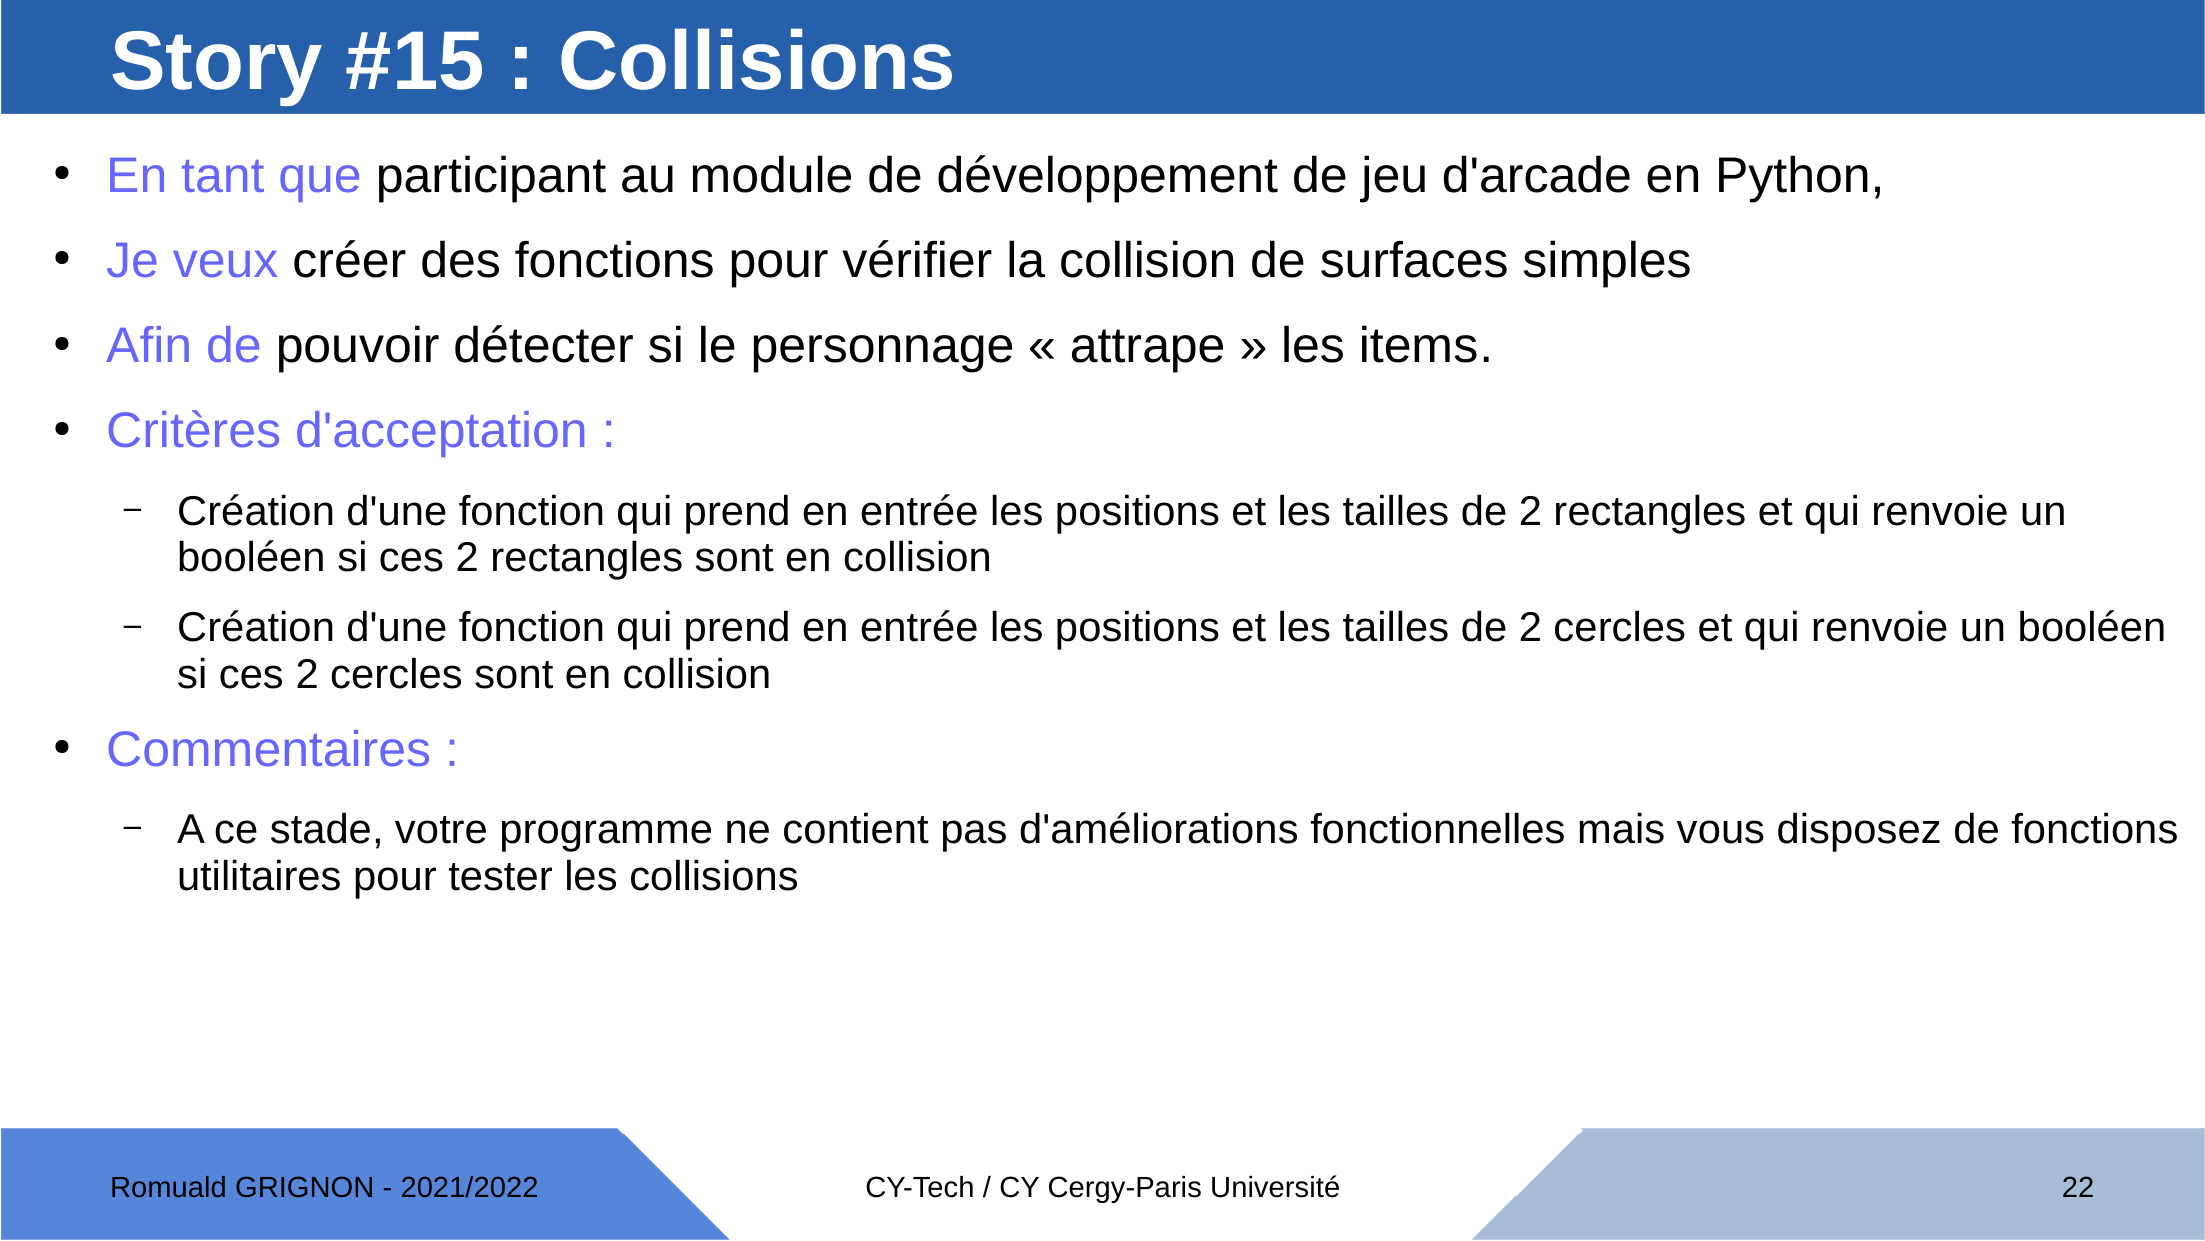

# Story #15 : Collisions
En tant que participant au module de développement de jeu d'arcade en Python,
Je veux créer des fonctions pour vérifier la collision de surfaces simples
Afin de pouvoir détecter si le personnage « attrape » les items.
Critères d'acceptation :
Création d'une fonction qui prend en entrée les positions et les tailles de 2 rectangles et qui renvoie un booléen si ces 2 rectangles sont en collision
Création d'une fonction qui prend en entrée les positions et les tailles de 2 cercles et qui renvoie un booléen si ces 2 cercles sont en collision
Commentaires :
A ce stade, votre programme ne contient pas d'améliorations fonctionnelles mais vous disposez de fonctions utilitaires pour tester les collisions
Romuald GRIGNON - 2021/2022
CY-Tech / CY Cergy-Paris Université
22